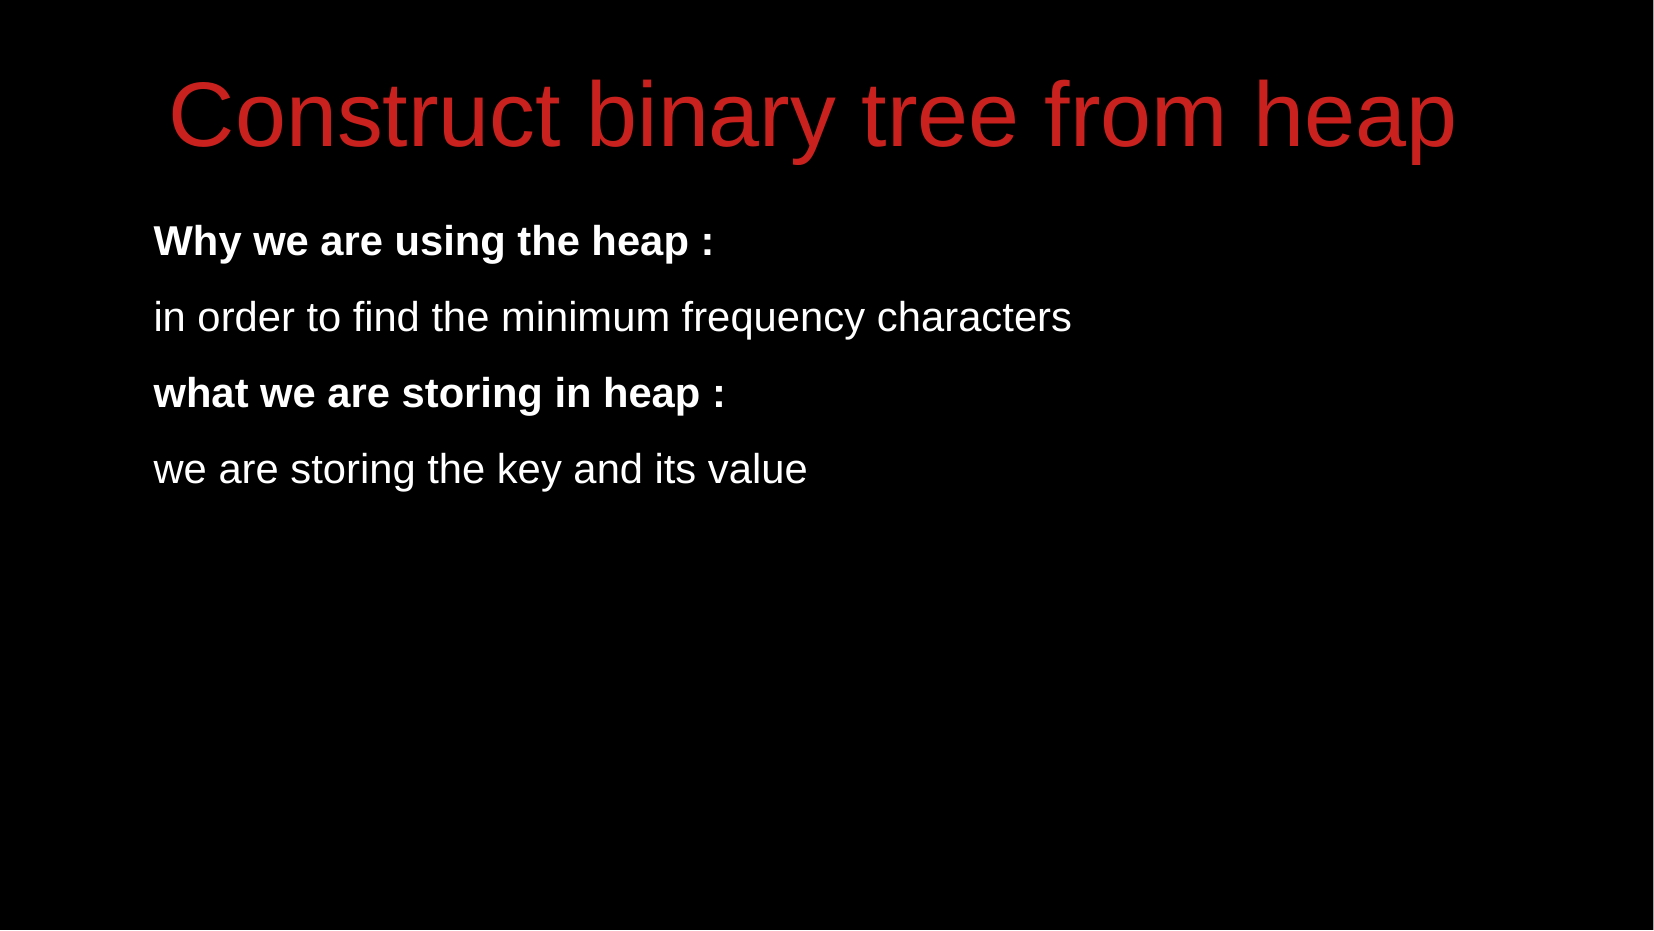

# Construct binary tree from heap
Why we are using the heap :
in order to find the minimum frequency characters
what we are storing in heap :
we are storing the key and its value